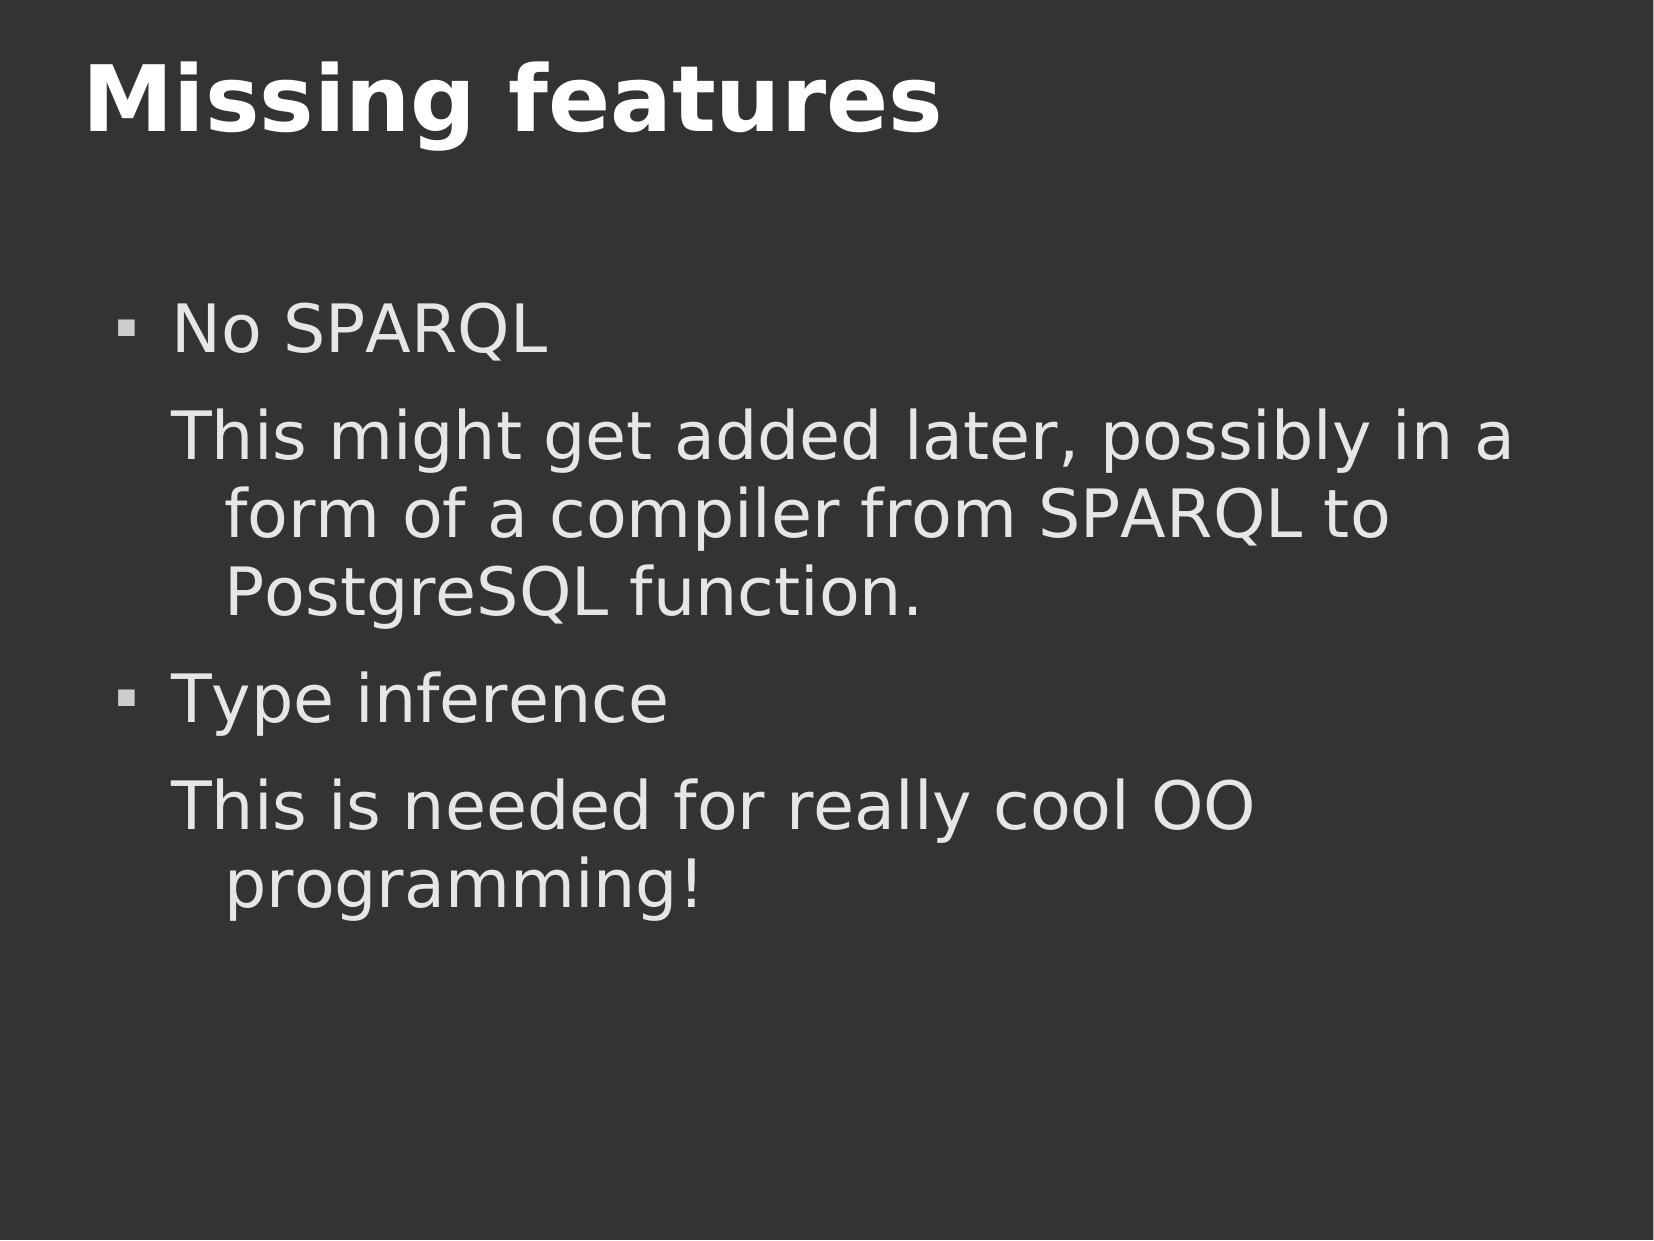

# Missing features
No SPARQL
This might get added later, possibly in a form of a compiler from SPARQL to PostgreSQL function.
Type inference
This is needed for really cool OO programming!